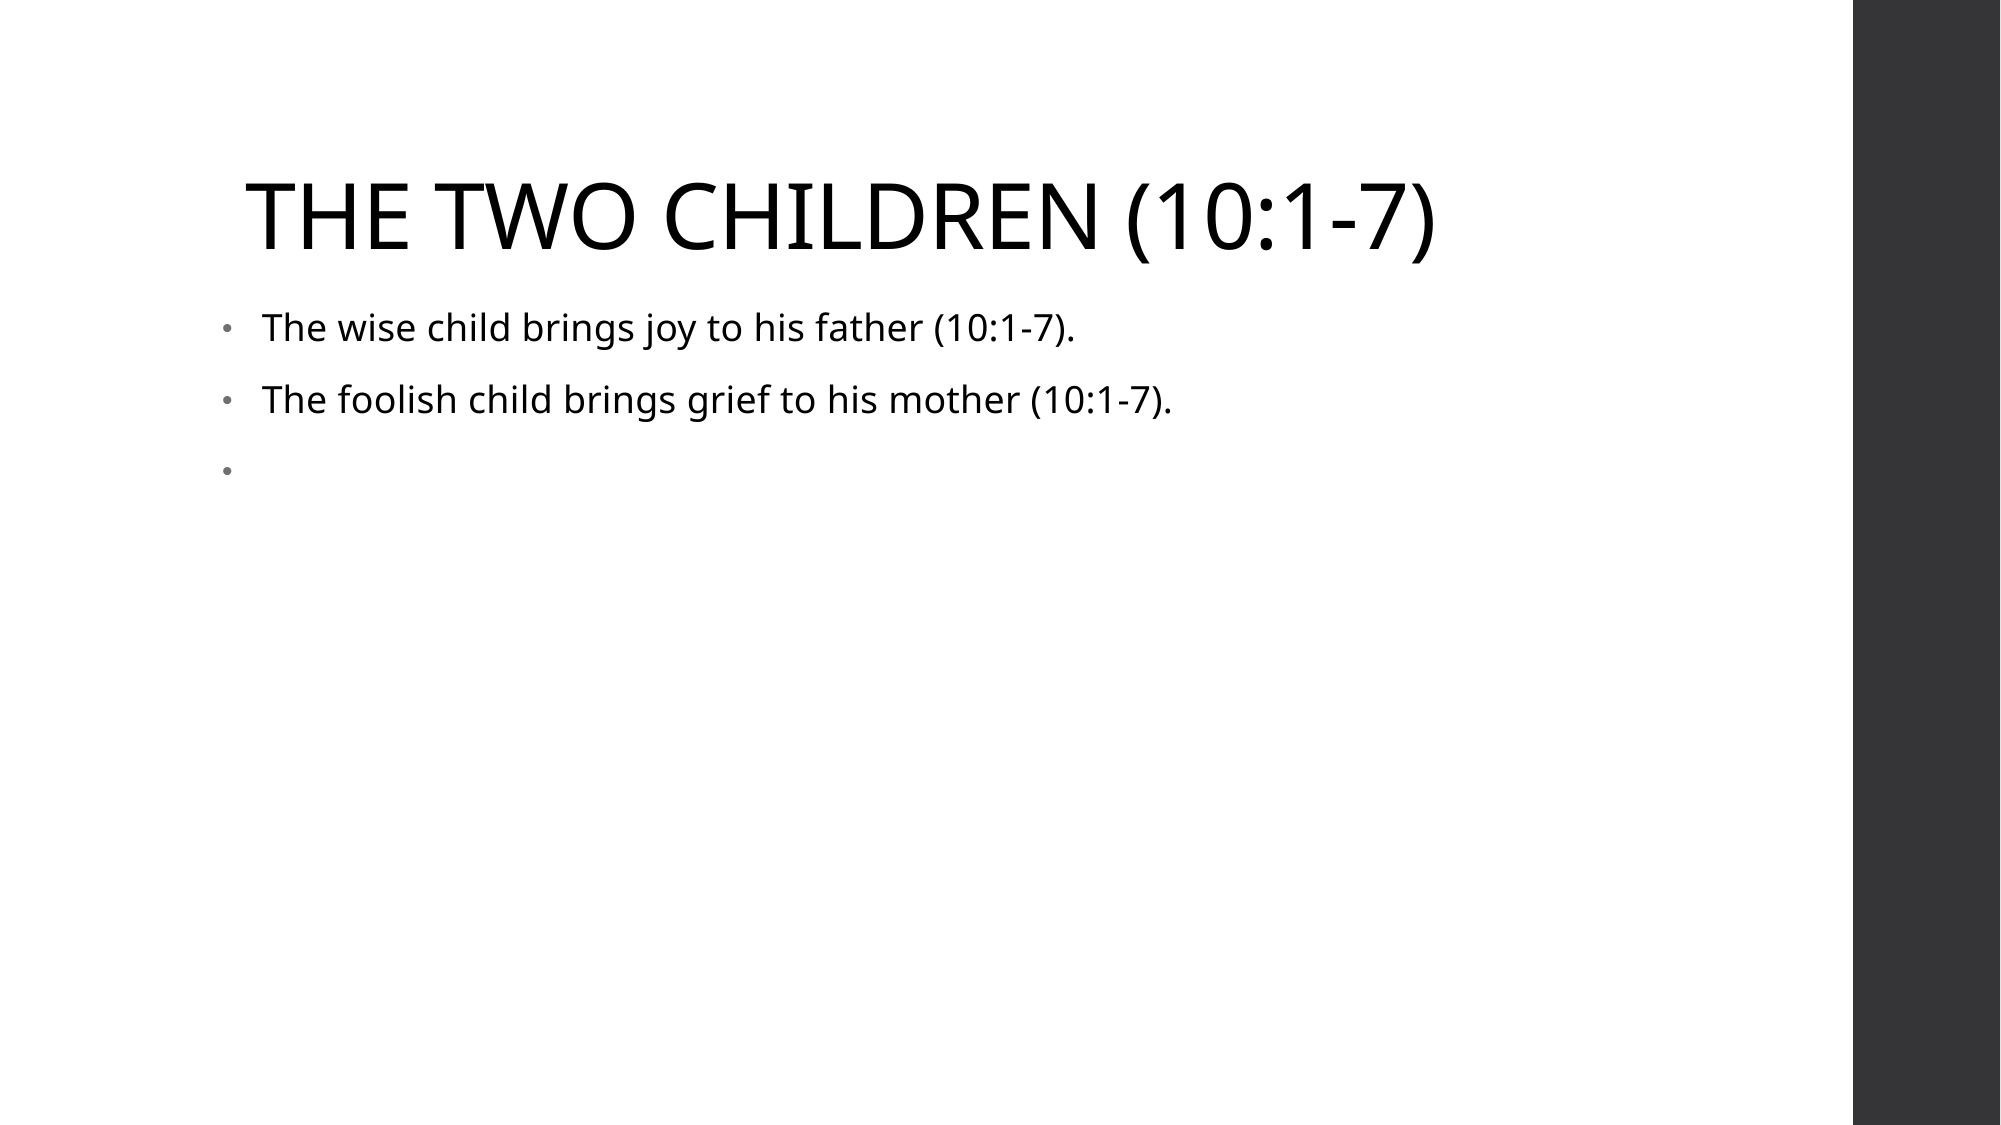

# THE TWO CHILDREN (10:1-7)
 The wise child brings joy to his father (10:1-7).
 The foolish child brings grief to his mother (10:1-7).